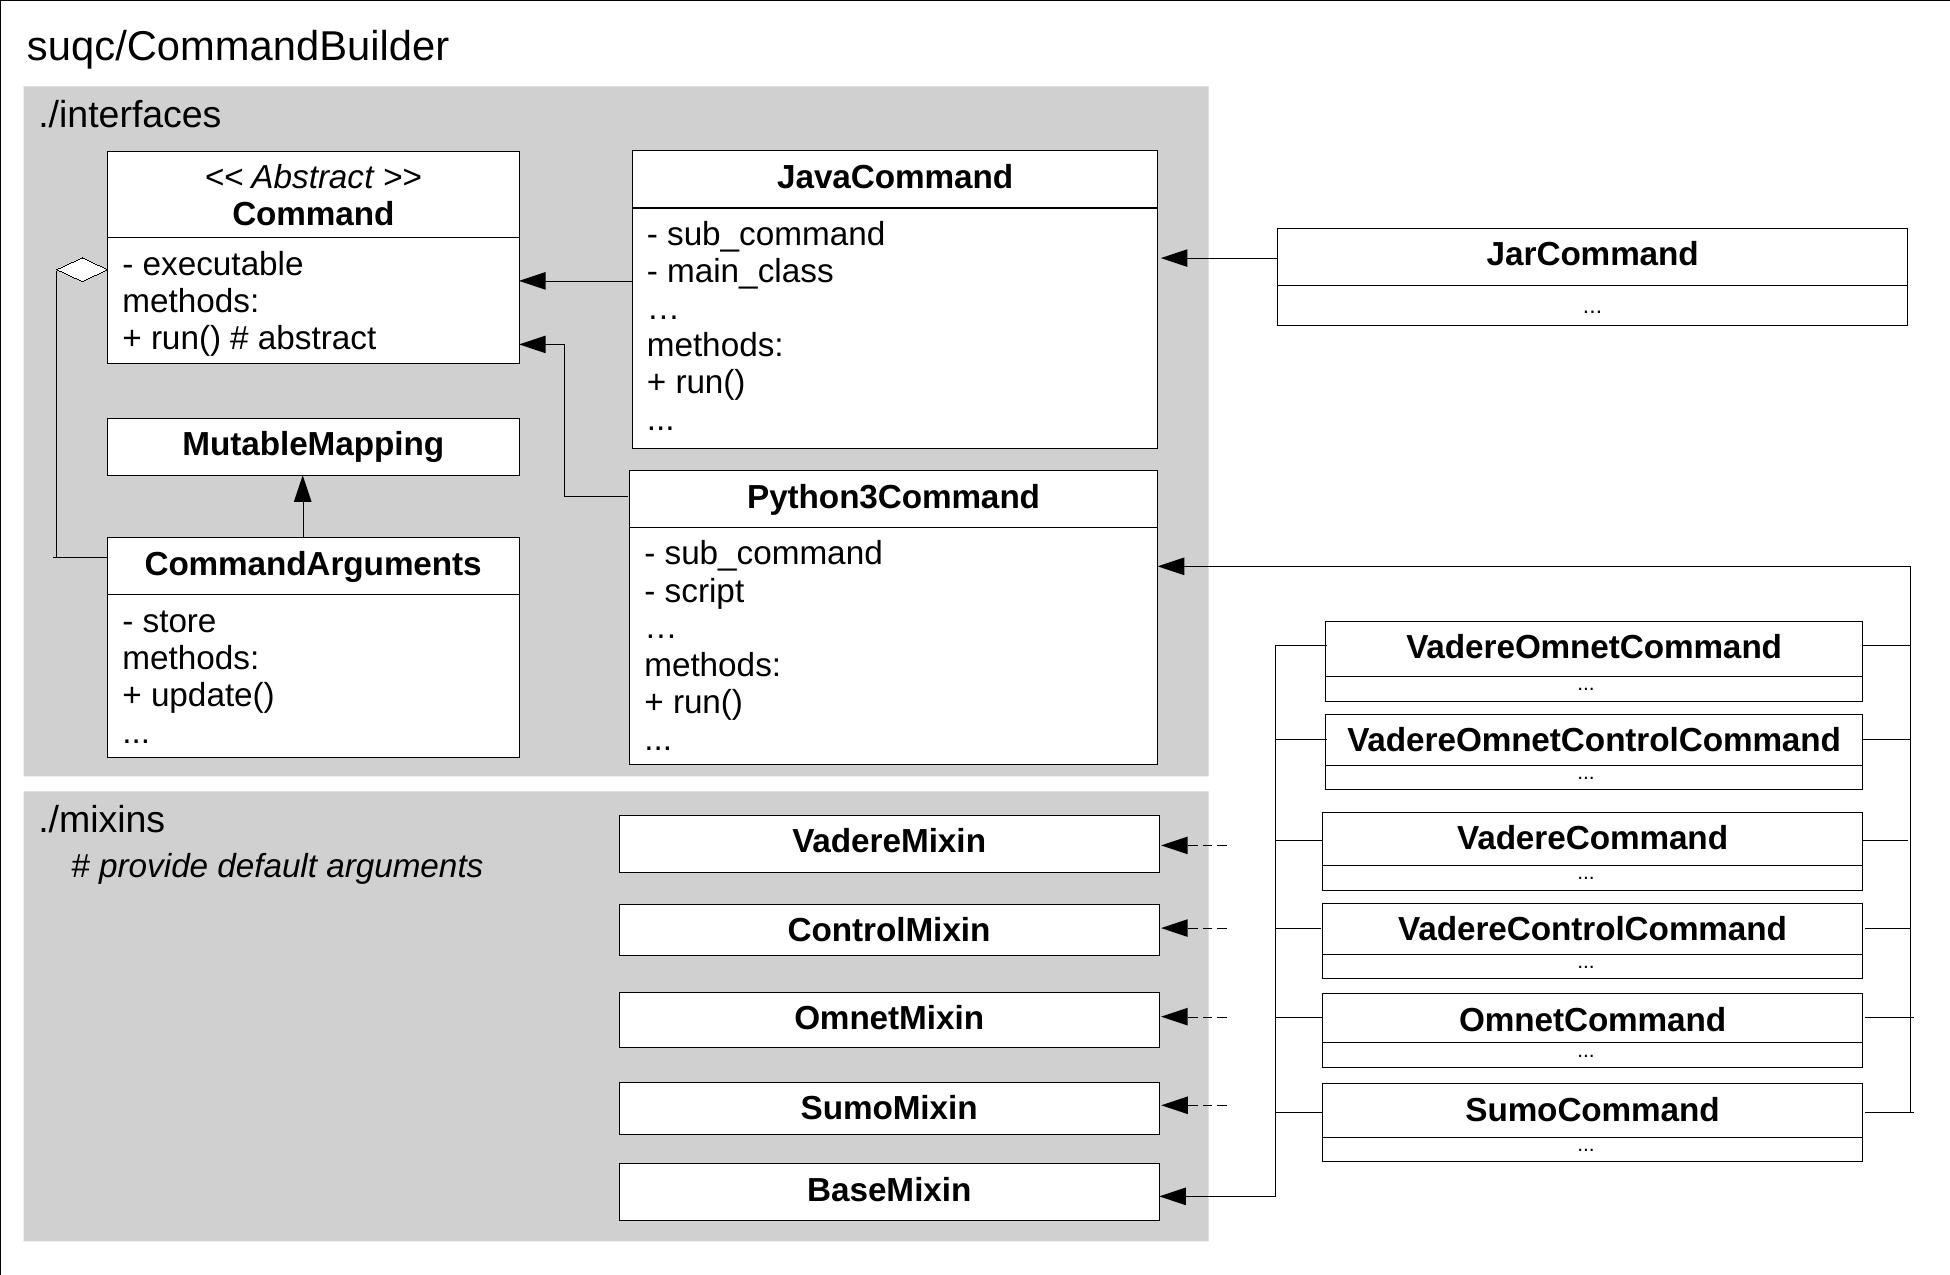

suqc/CommandBuilder
./interfaces
JavaCommand
<< Abstract >>
Command
- sub_command
- main_class
…
methods:
+ run()
...
JarCommand
- executable
methods:
+ run() # abstract
...
MutableMapping
Python3Command
- sub_command
- script
…
methods:
+ run()
...
CommandArguments
- store
methods:
+ update()
...
VadereOmnetCommand
...
VadereOmnetControlCommand
...
./mixins
VadereCommand
VadereMixin
# provide default arguments
...
VadereControlCommand
ControlMixin
...
OmnetMixin
OmnetCommand
...
SumoMixin
SumoCommand
...
BaseMixin